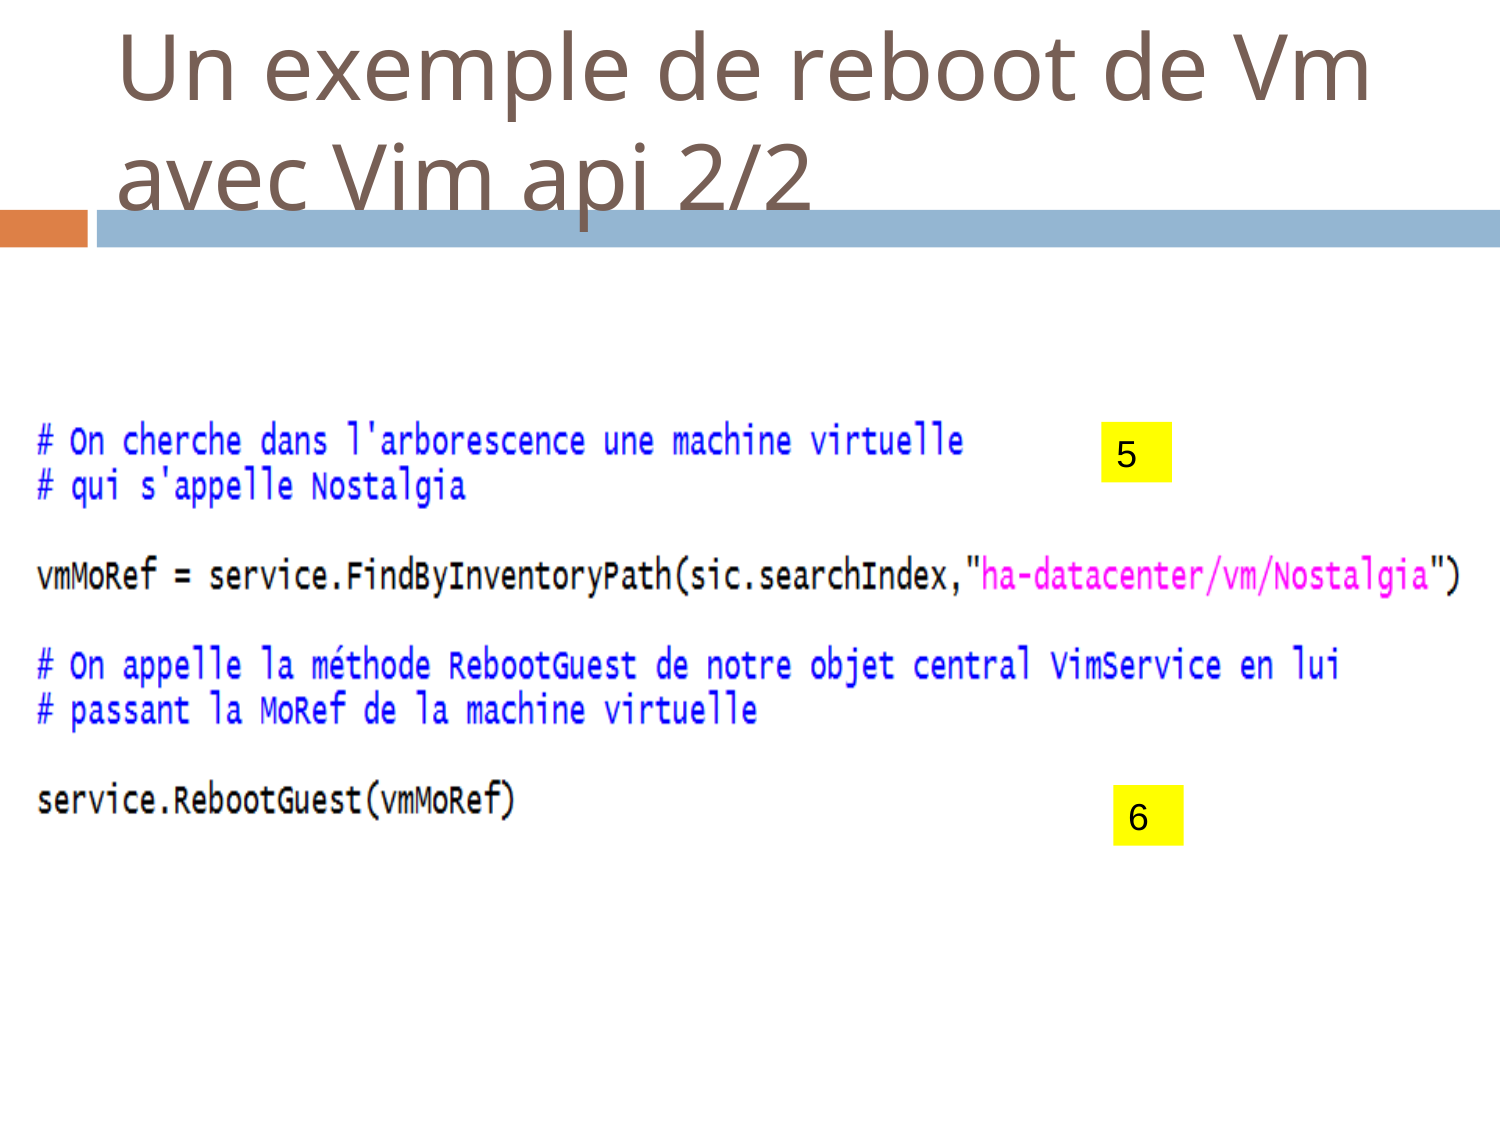

# Un exemple de reboot de Vm avec Vim api 2/2
5
6